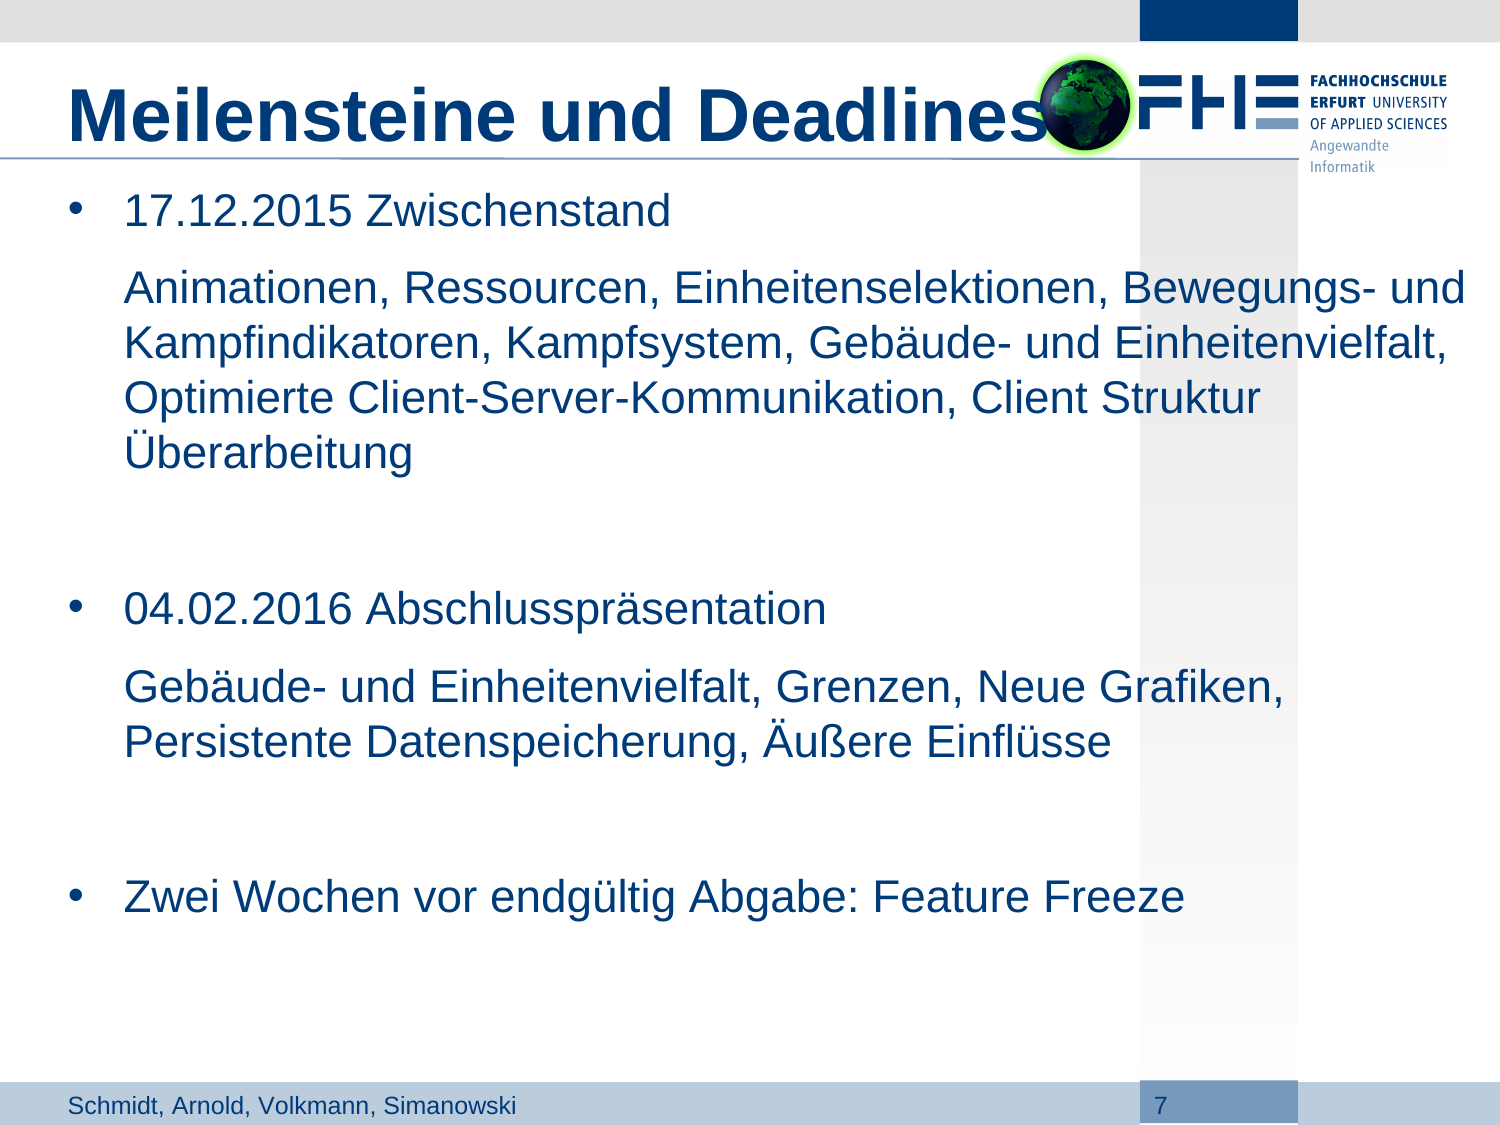

Meilensteine und Deadlines
# 17.12.2015 Zwischenstand
Animationen, Ressourcen, Einheitenselektionen, Bewegungs- und Kampfindikatoren, Kampfsystem, Gebäude- und Einheitenvielfalt, Optimierte Client-Server-Kommunikation, Client Struktur Überarbeitung
04.02.2016 Abschlusspräsentation
Gebäude- und Einheitenvielfalt, Grenzen, Neue Grafiken, Persistente Datenspeicherung, Äußere Einflüsse
Zwei Wochen vor endgültig Abgabe: Feature Freeze